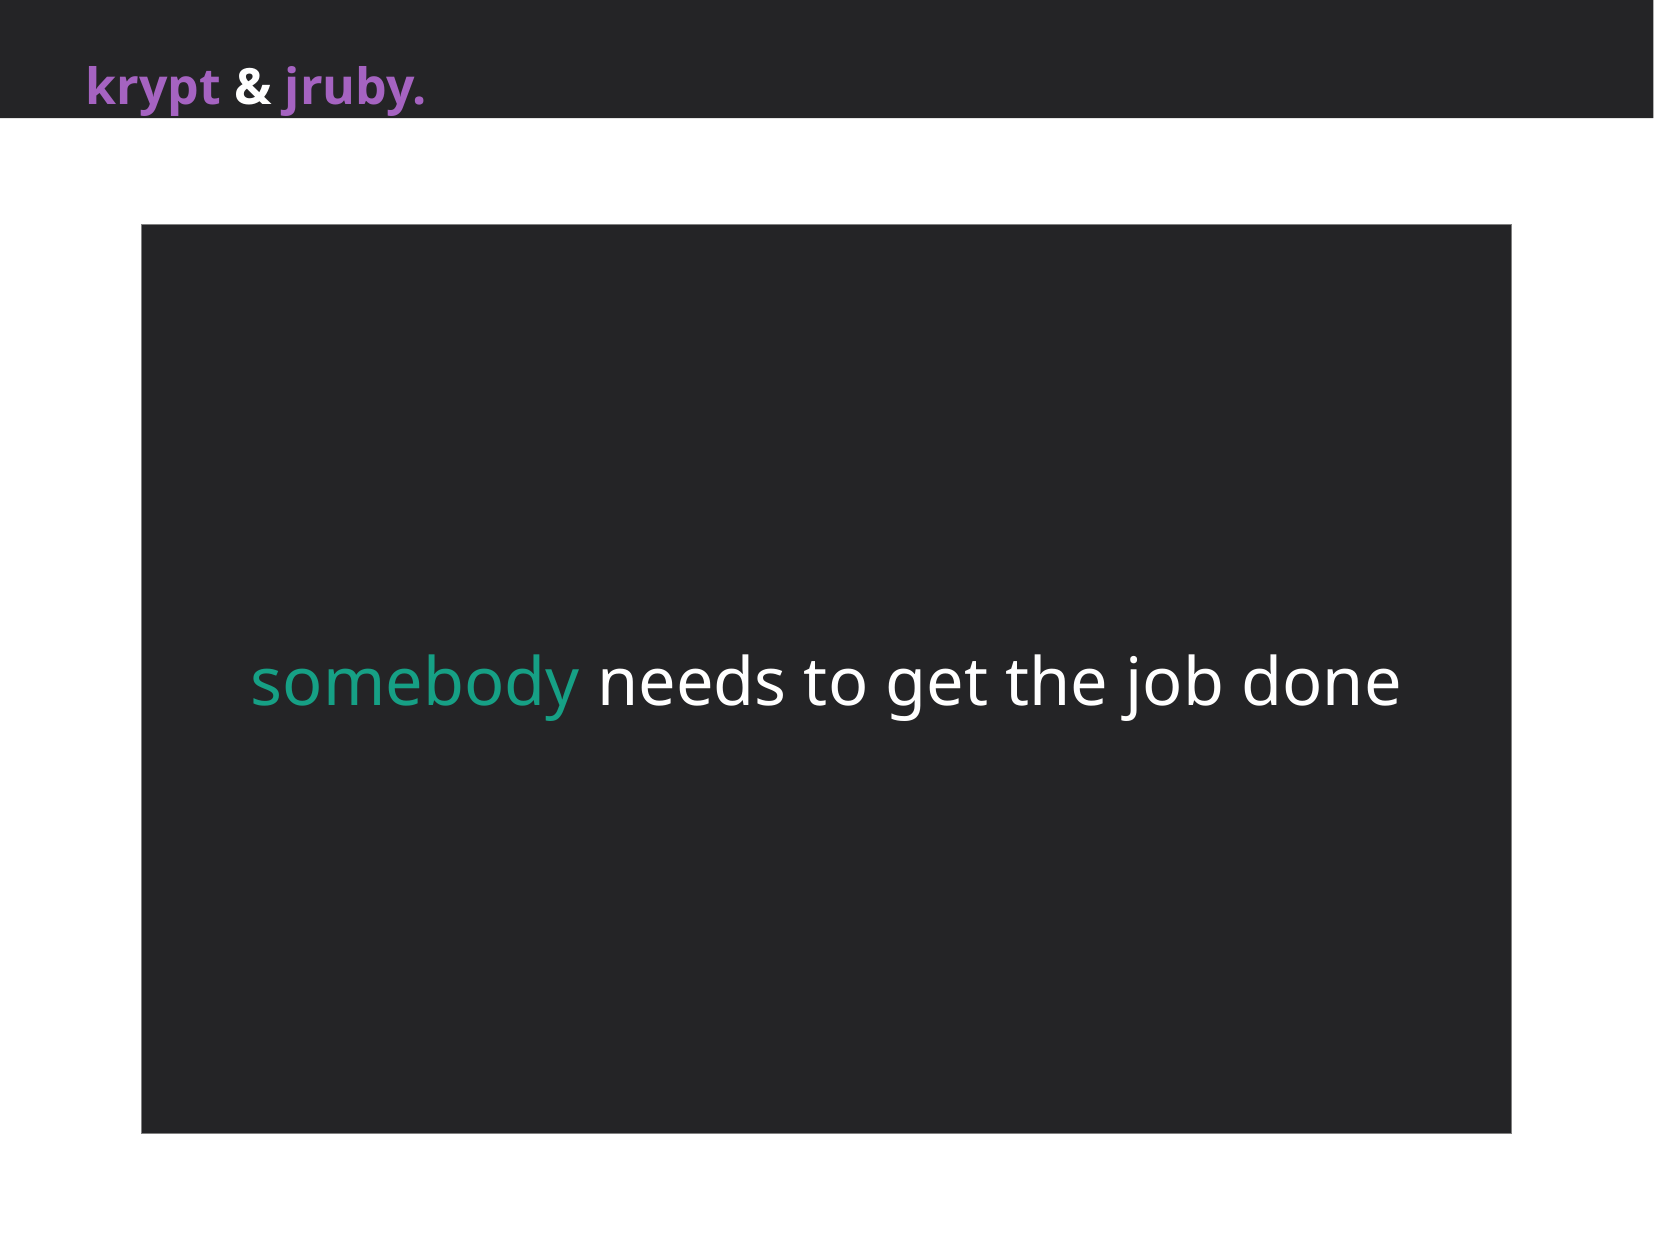

krypt & jruby.
somebody needs to get the job done